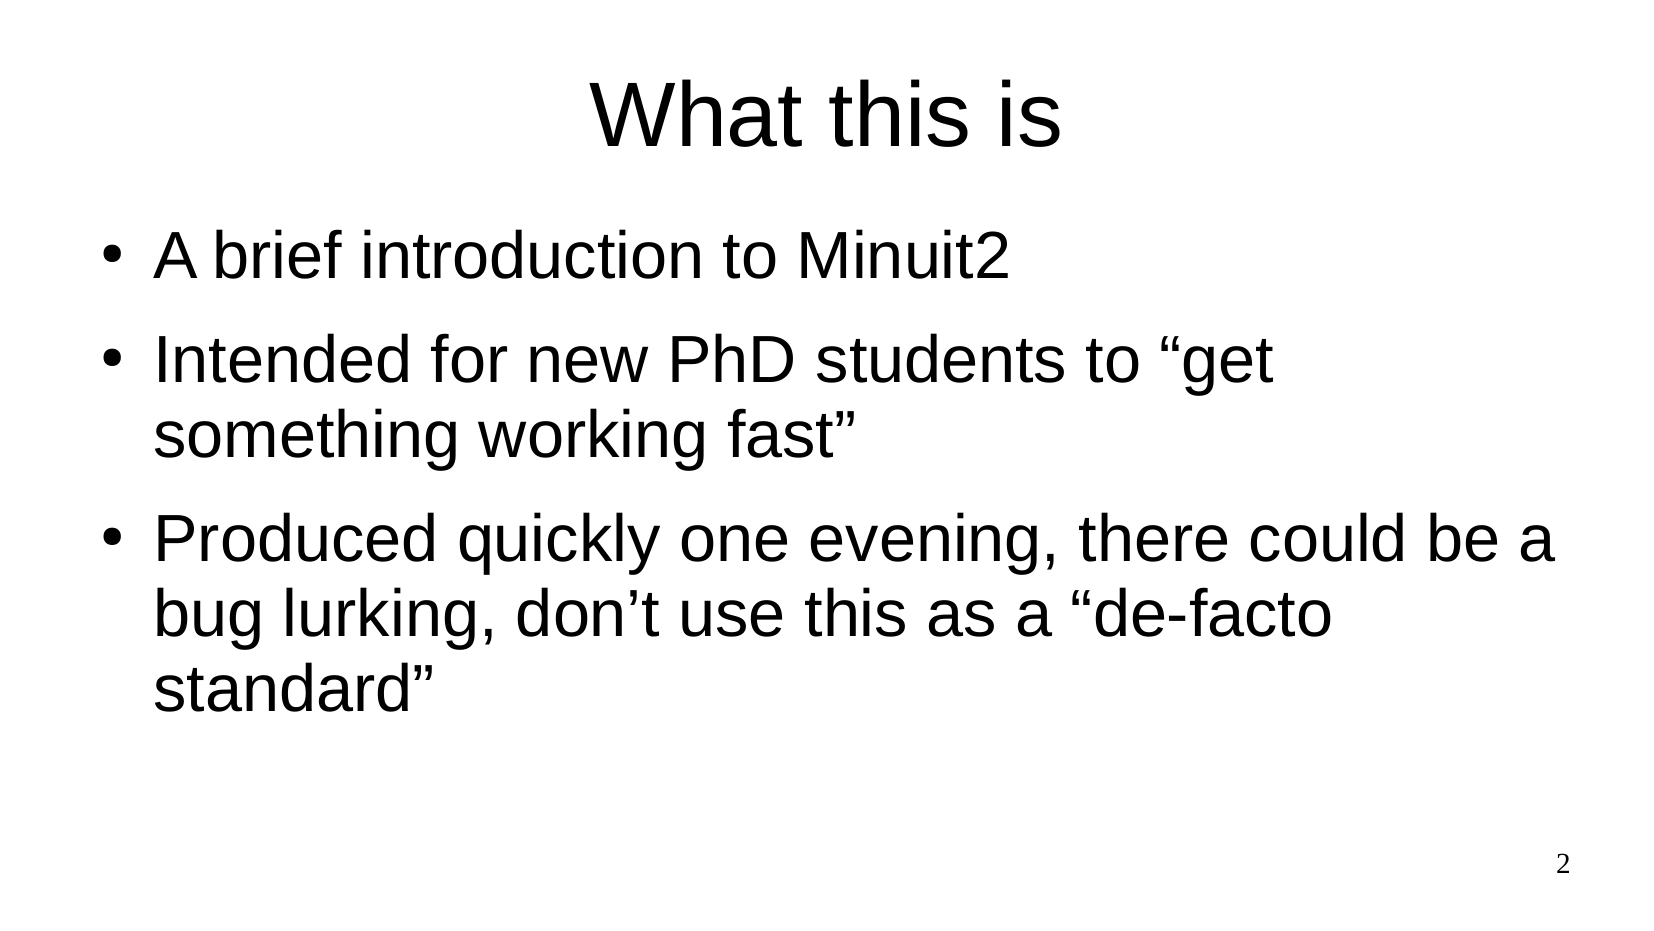

# What this is
A brief introduction to Minuit2
Intended for new PhD students to “get something working fast”
Produced quickly one evening, there could be a bug lurking, don’t use this as a “de-facto standard”
2